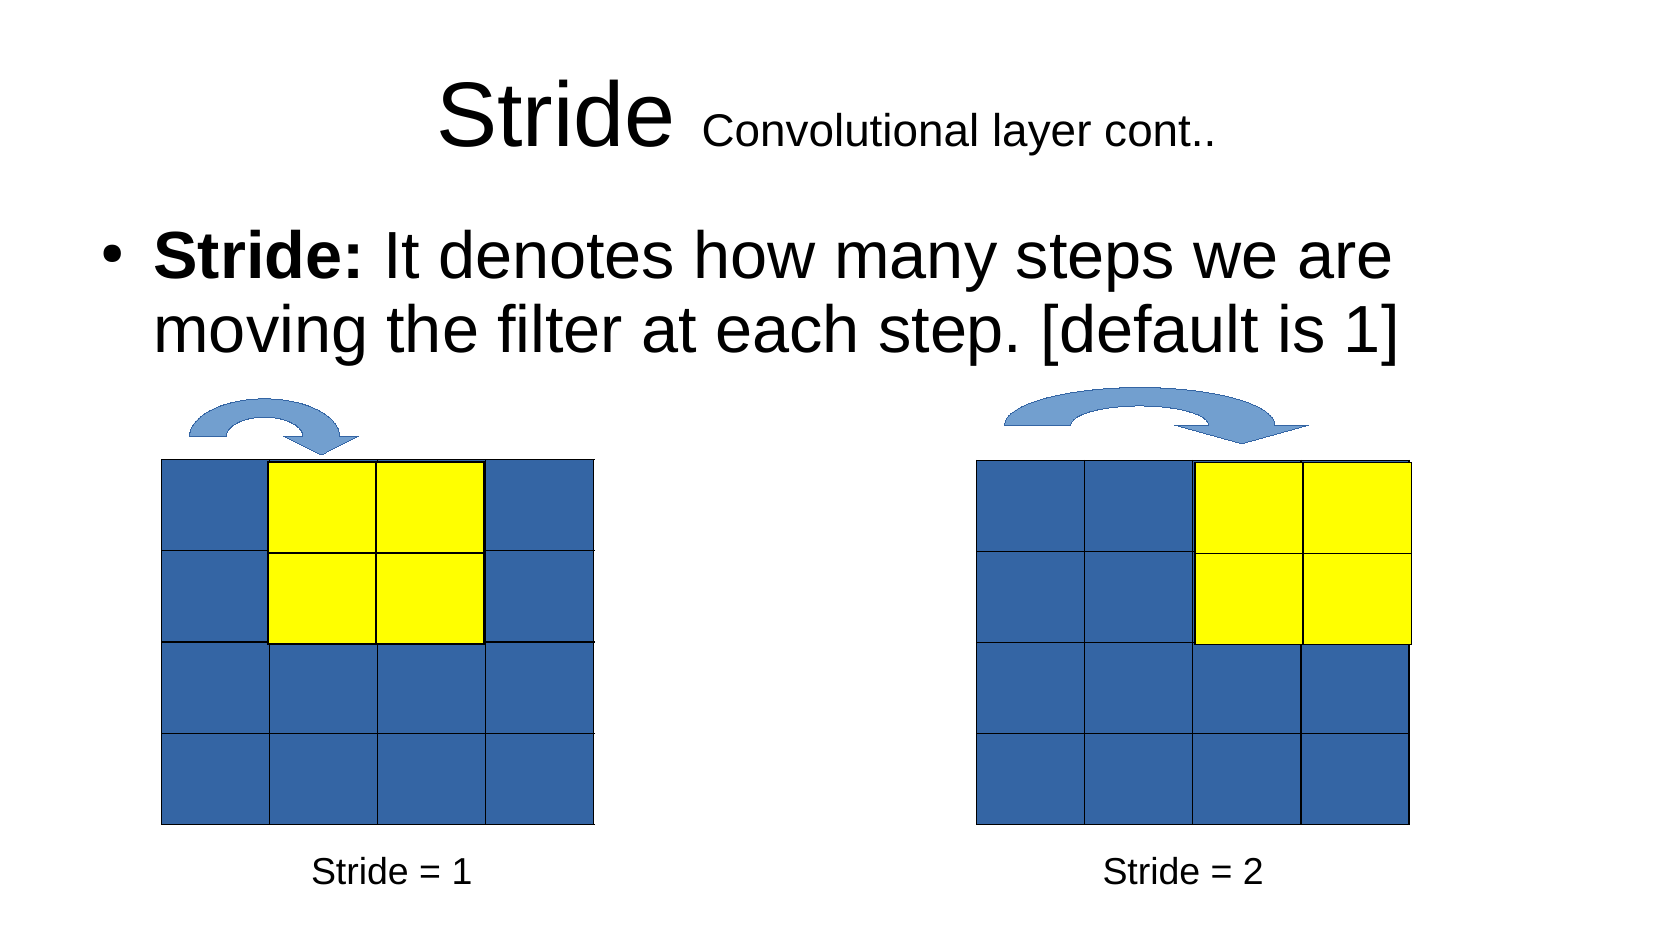

# Stride Convolutional layer cont..
Stride: It denotes how many steps we are moving the filter at each step. [default is 1]
| | | | |
| --- | --- | --- | --- |
| | | | |
| | | | |
| | | | |
| | | | |
| --- | --- | --- | --- |
| | | | |
| | | | |
| | | | |
| | |
| --- | --- |
| | |
| | |
| --- | --- |
| | |
Stride = 1
Stride = 2